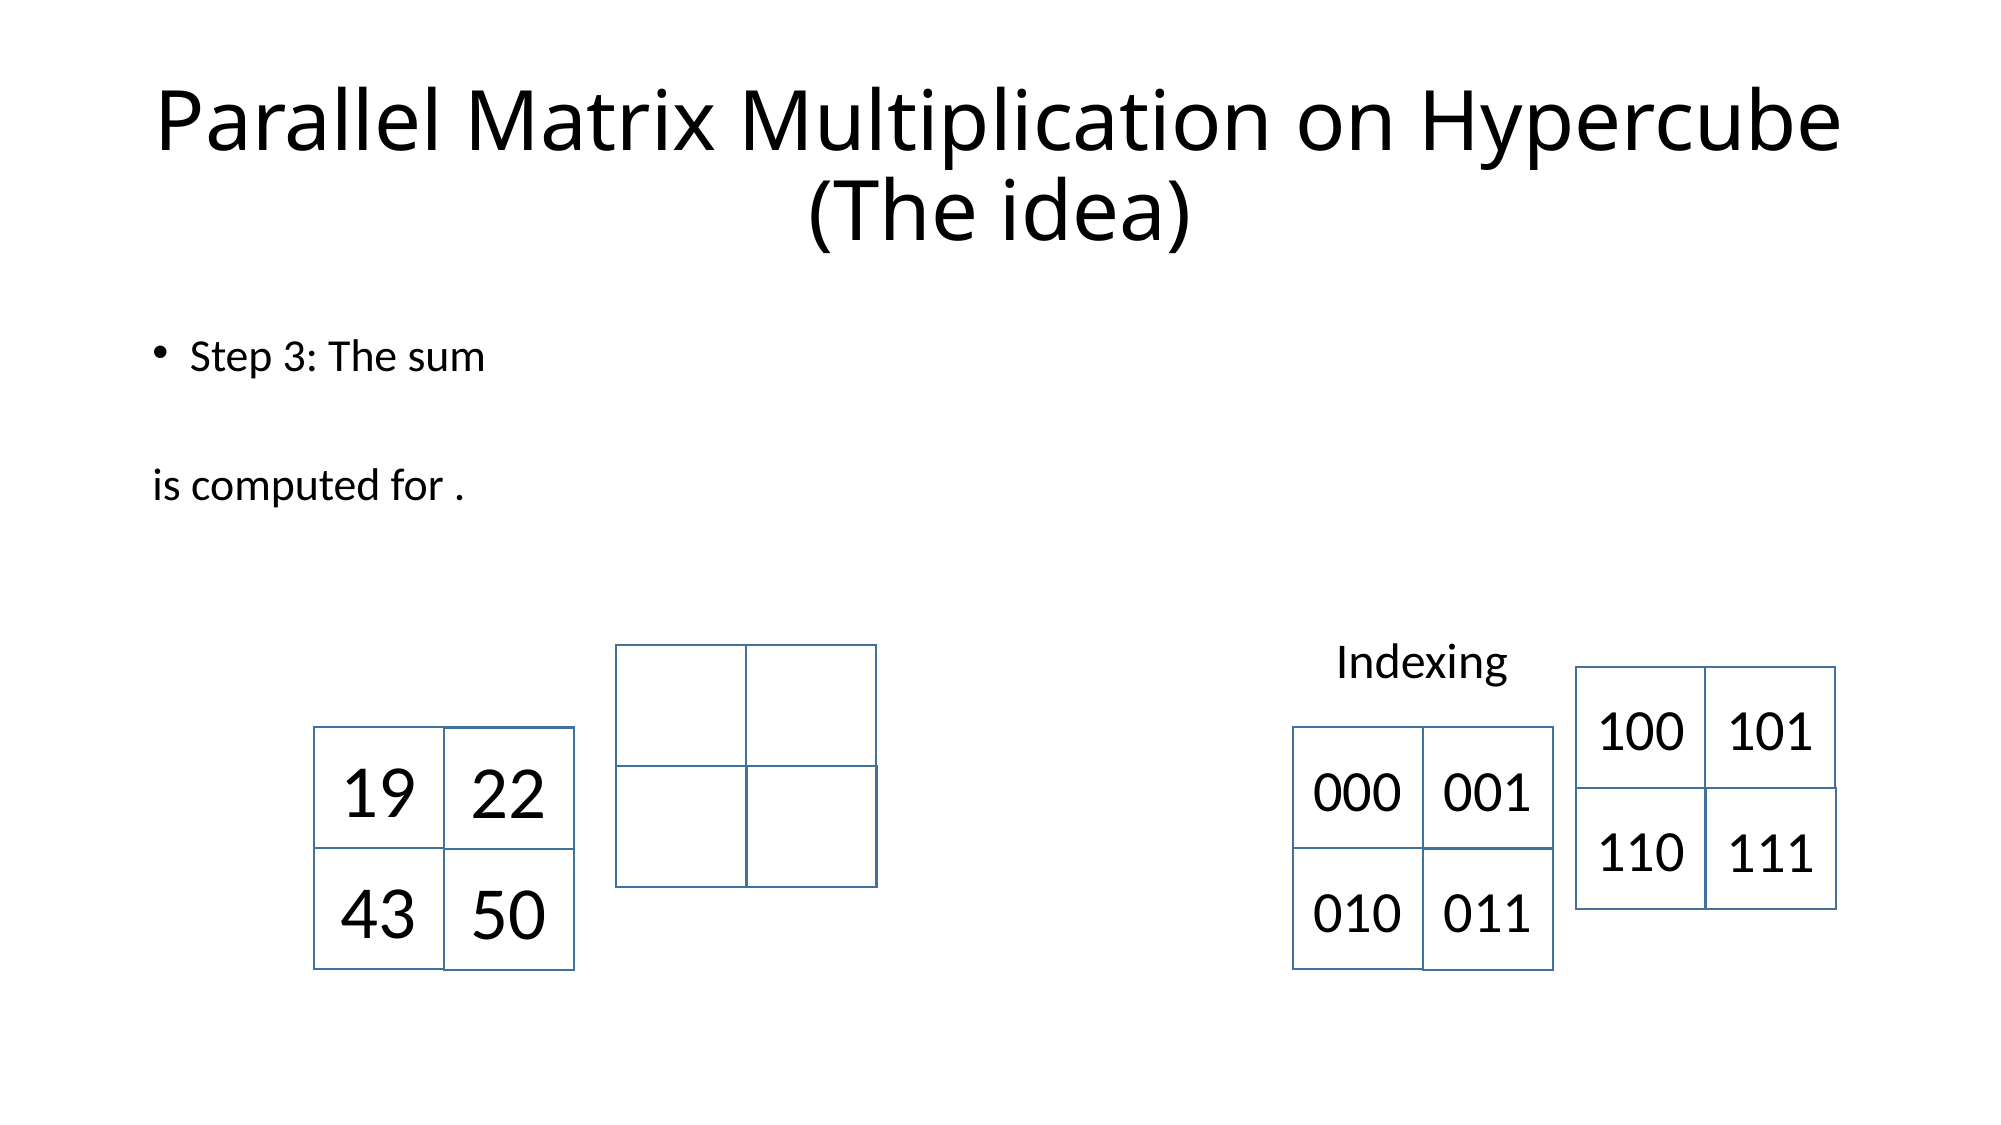

# Parallel Matrix Multiplication on Hypercube (The idea)
Step 3: The sum
is computed for .
Indexing
100
101
19
2,6
000
001
22
110
111
43
010
50
011